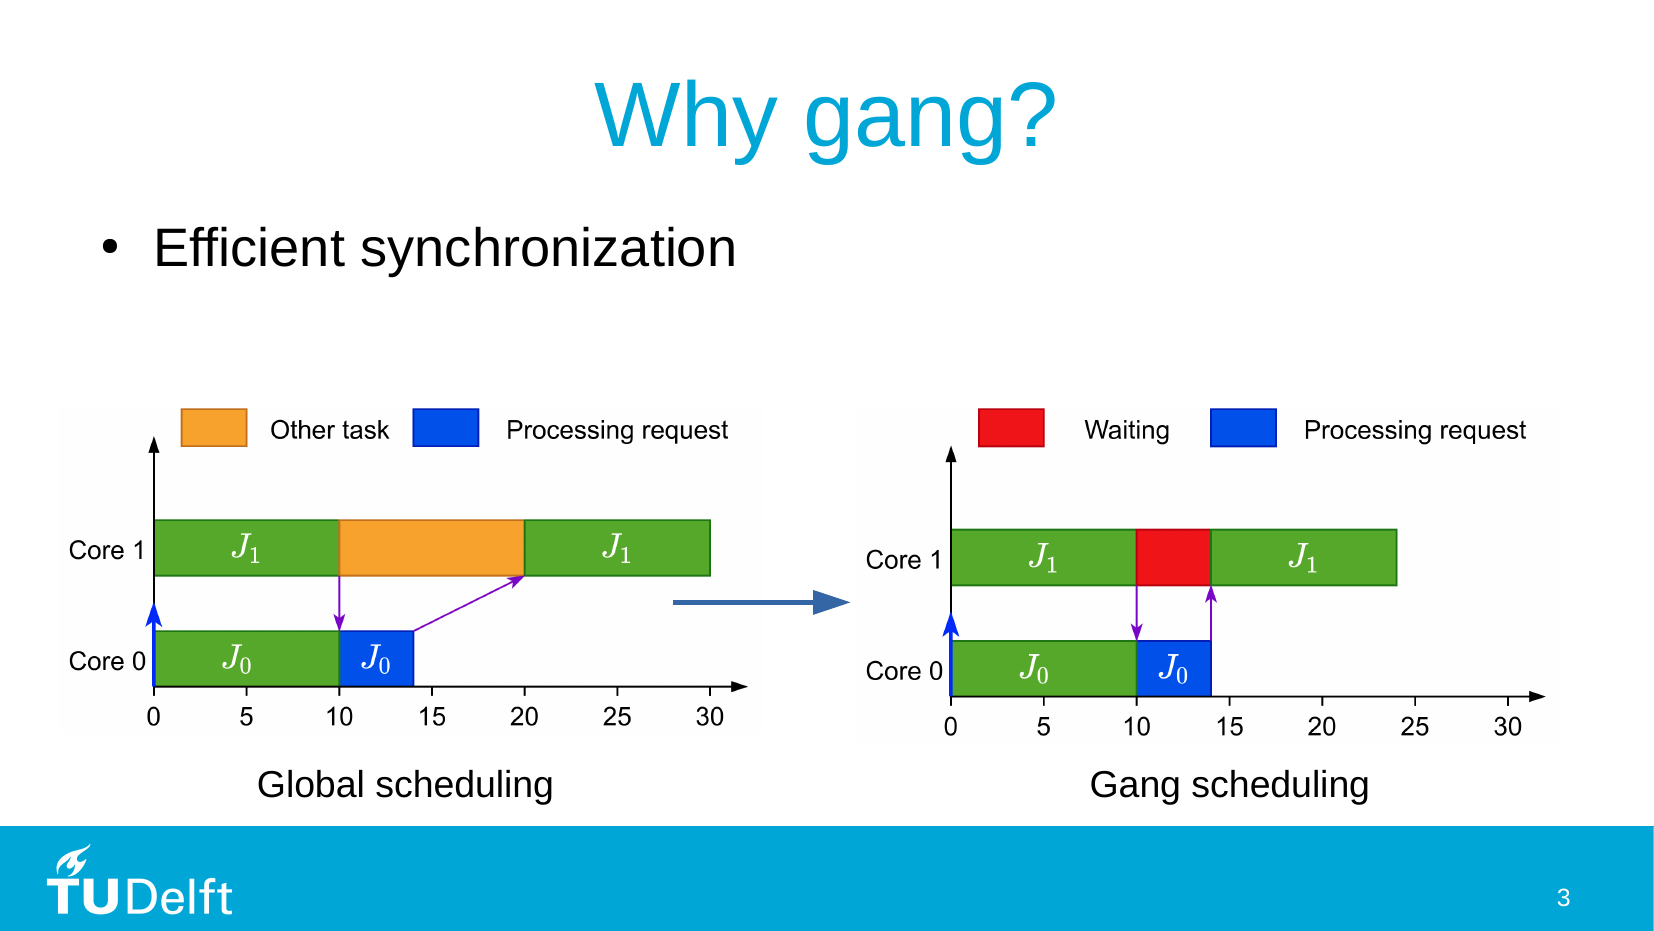

# Why gang?
Efficient synchronization
Global scheduling
Gang scheduling
3